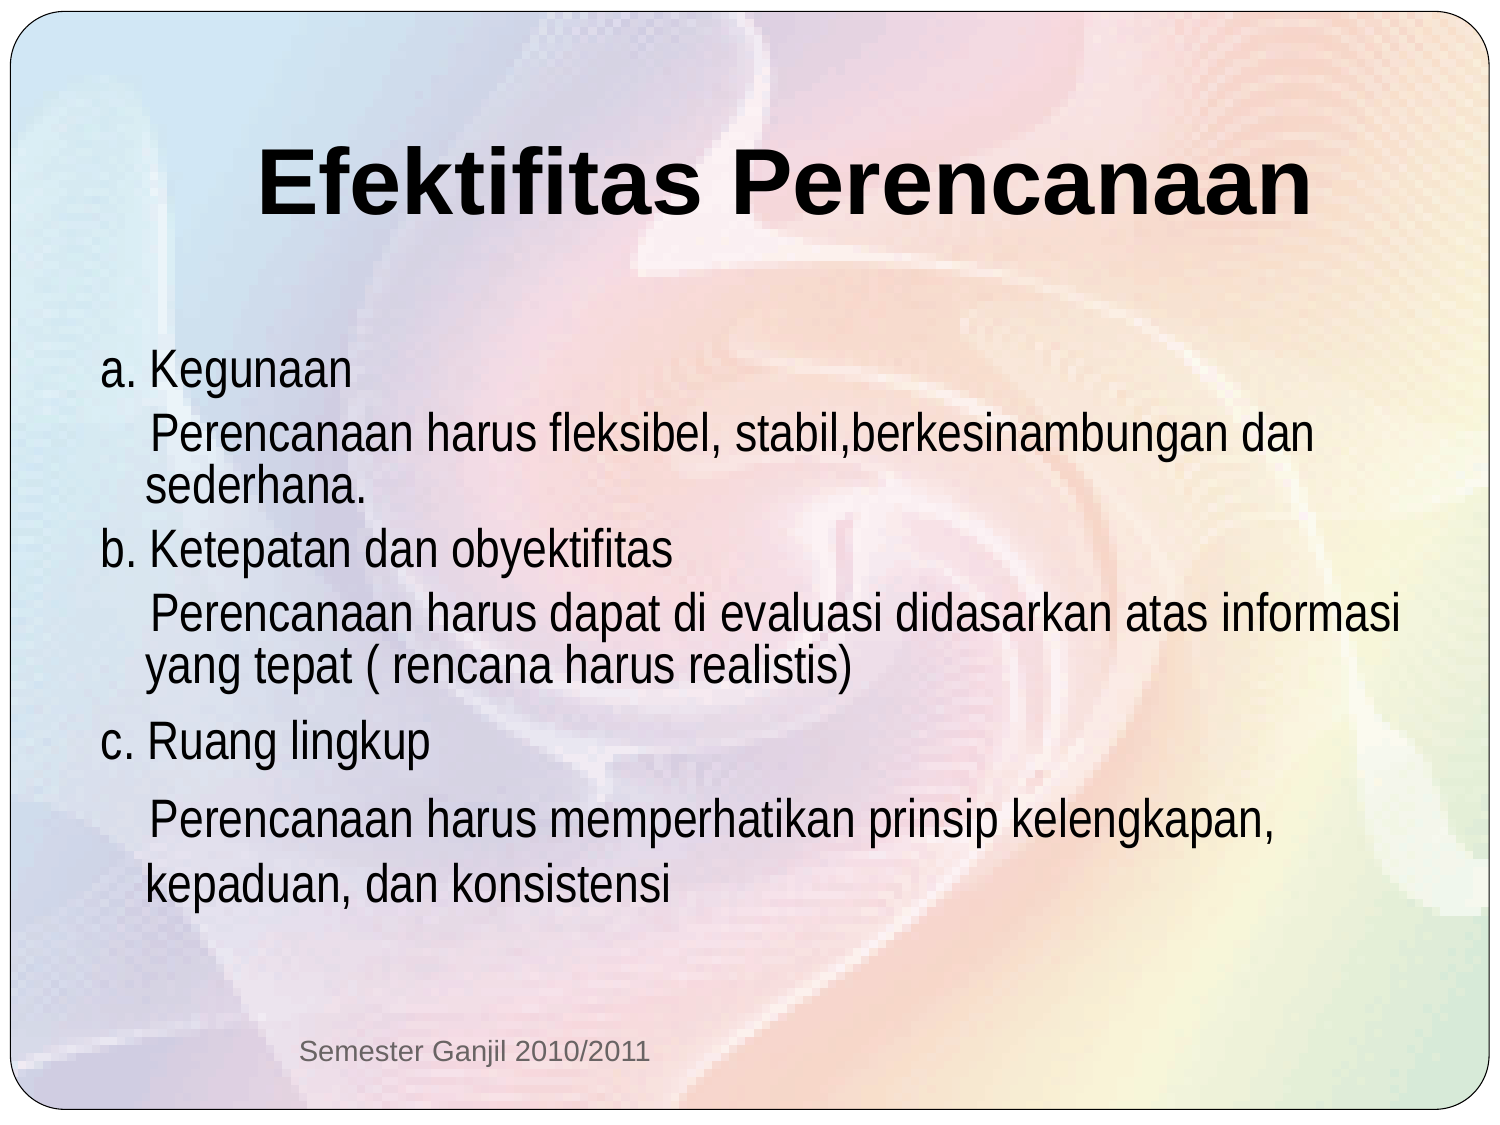

# a. Kegunaan
 Perencanaan harus fleksibel, stabil,berkesinambungan dan sederhana.
b. Ketepatan dan obyektifitas
 Perencanaan harus dapat di evaluasi didasarkan atas informasi yang tepat ( rencana harus realistis)
c. Ruang lingkup
 Perencanaan harus memperhatikan prinsip kelengkapan, kepaduan, dan konsistensi
Efektifitas Perencanaan
Semester Ganjil 2010/2011